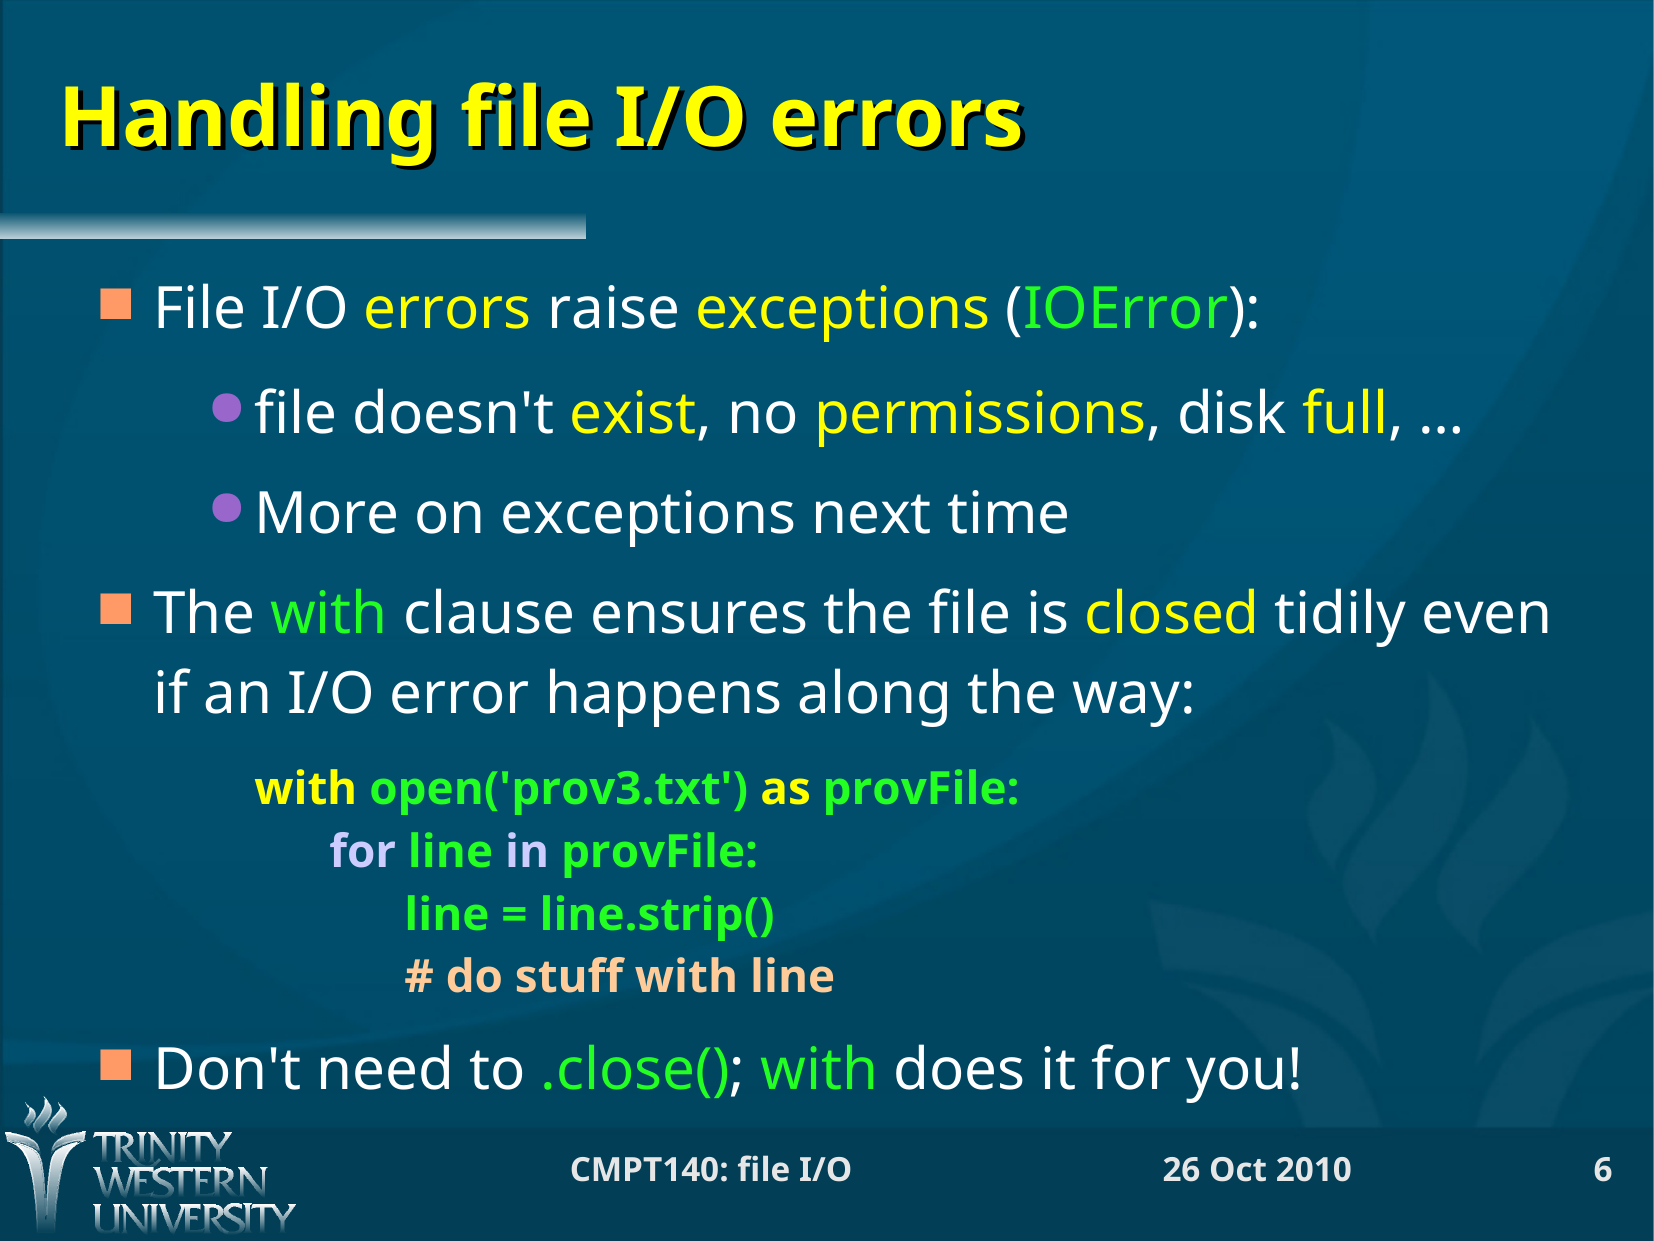

# Handling file I/O errors
File I/O errors raise exceptions (IOError):
file doesn't exist, no permissions, disk full, …
More on exceptions next time
The with clause ensures the file is closed tidily even if an I/O error happens along the way:
with open('prov3.txt') as provFile:
	for line in provFile:
		line = line.strip()
		# do stuff with line
Don't need to .close(); with does it for you!
CMPT140: file I/O
26 Oct 2010
6